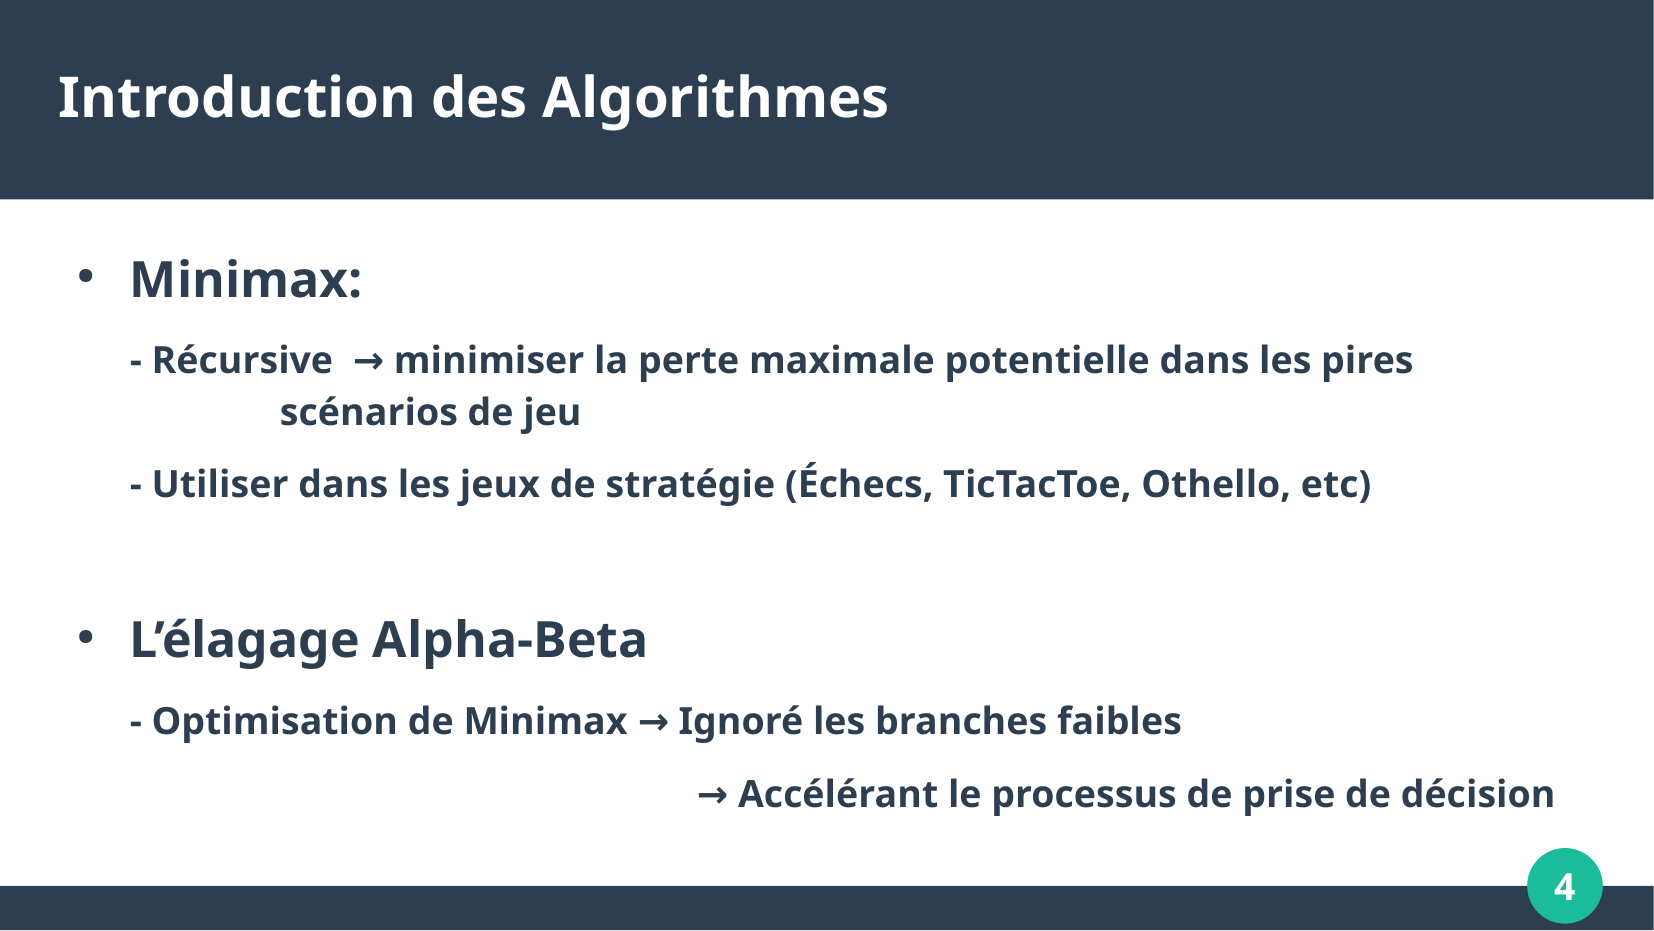

# Introduction des Algorithmes
Minimax:
- Récursive → minimiser la perte maximale potentielle dans les pires 				scénarios de jeu
- Utiliser dans les jeux de stratégie (Échecs, TicTacToe, Othello, etc)
L’élagage Alpha-Beta
- Optimisation de Minimax → Ignoré les branches faibles
→ Accélérant le processus de prise de décision